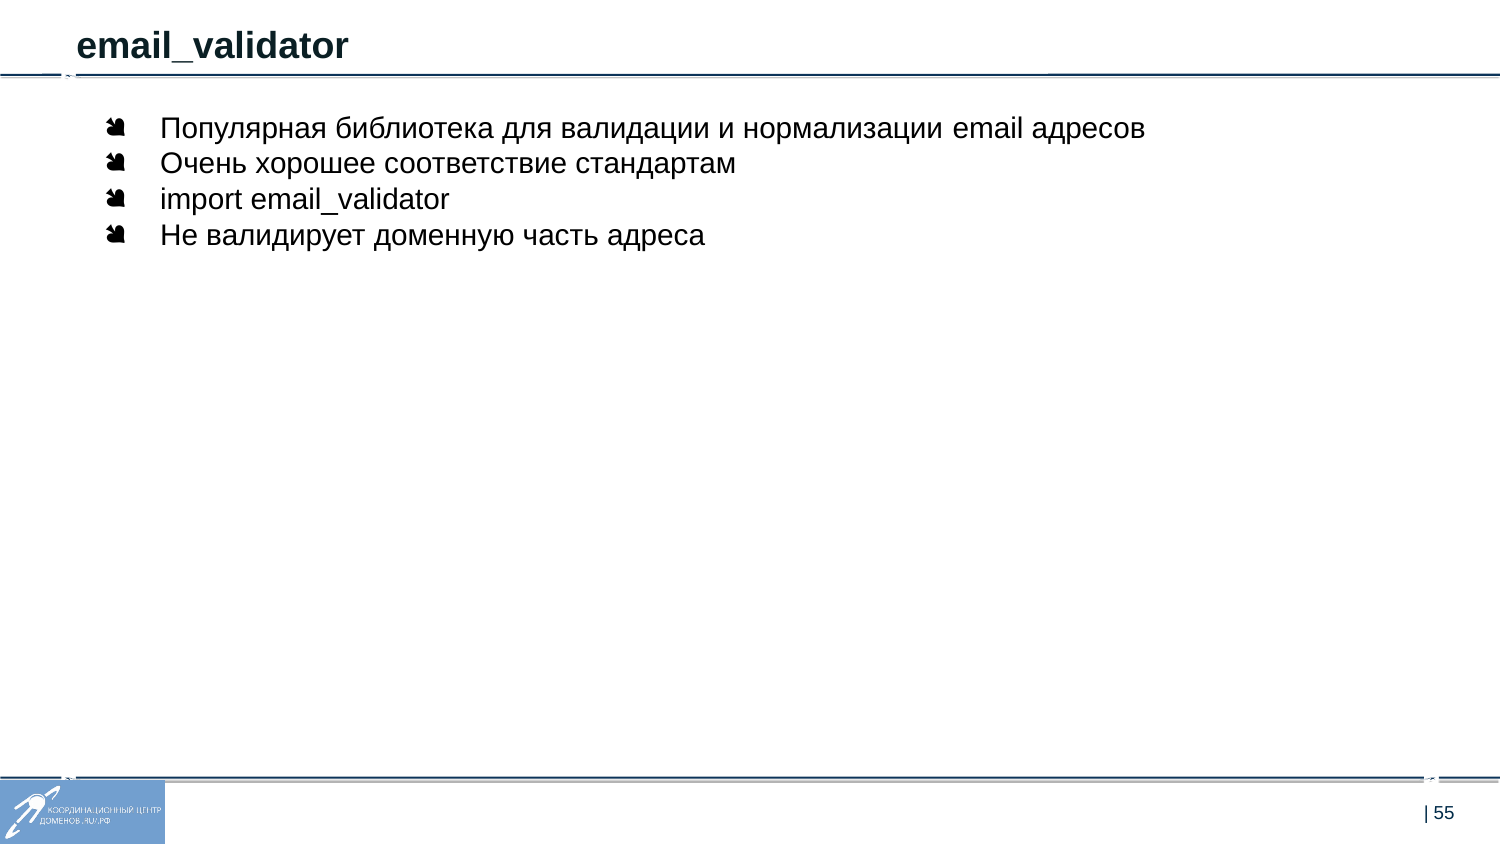

# email_validator
Популярная библиотека для валидации и нормализации email адресов
Очень хорошее соответствие стандартам
import email_validator
Не валидирует доменную часть адреса